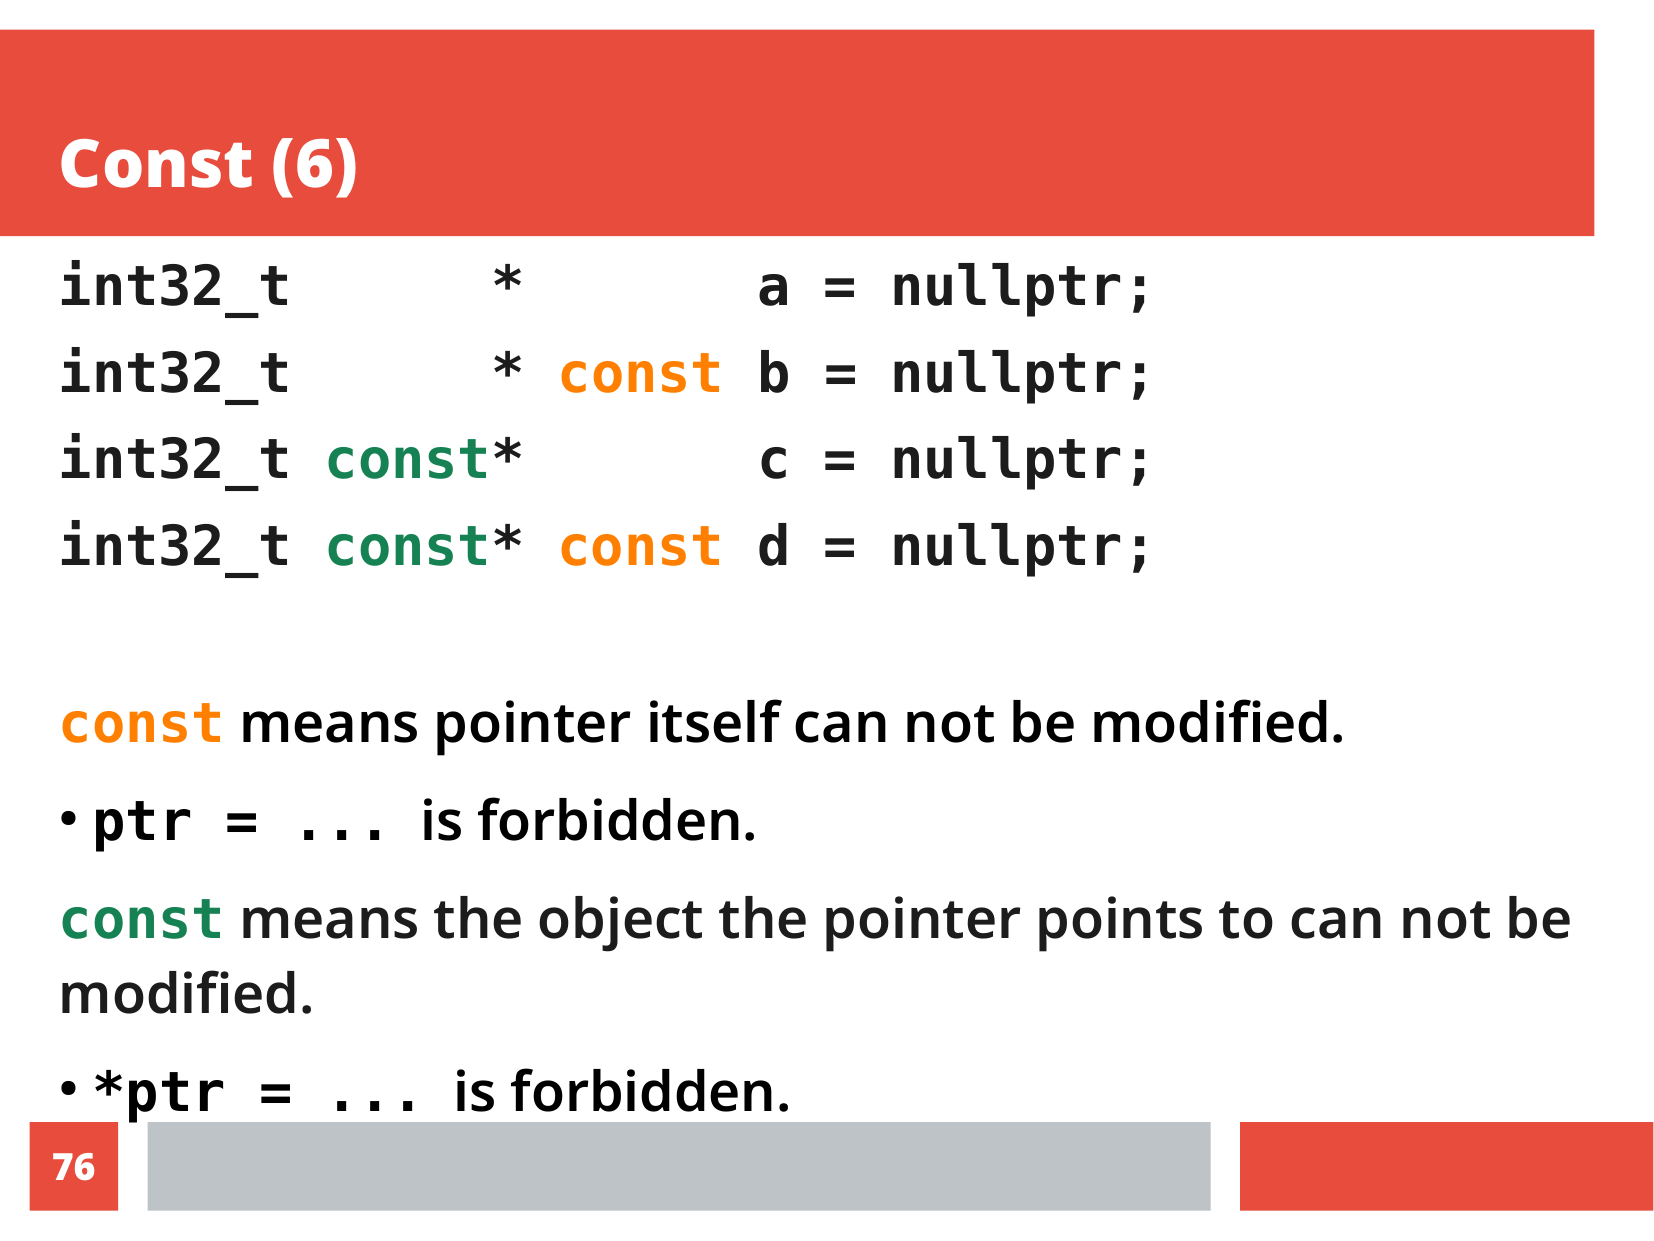

# Const (6)
int32_t * a = nullptr;
int32_t * const b = nullptr;
int32_t const* c = nullptr;
int32_t const* const d = nullptr;
сonst means pointer itself can not be modified.
ptr = ... is forbidden.
const means the object the pointer points to can not be modified.
*ptr = ... is forbidden.
76